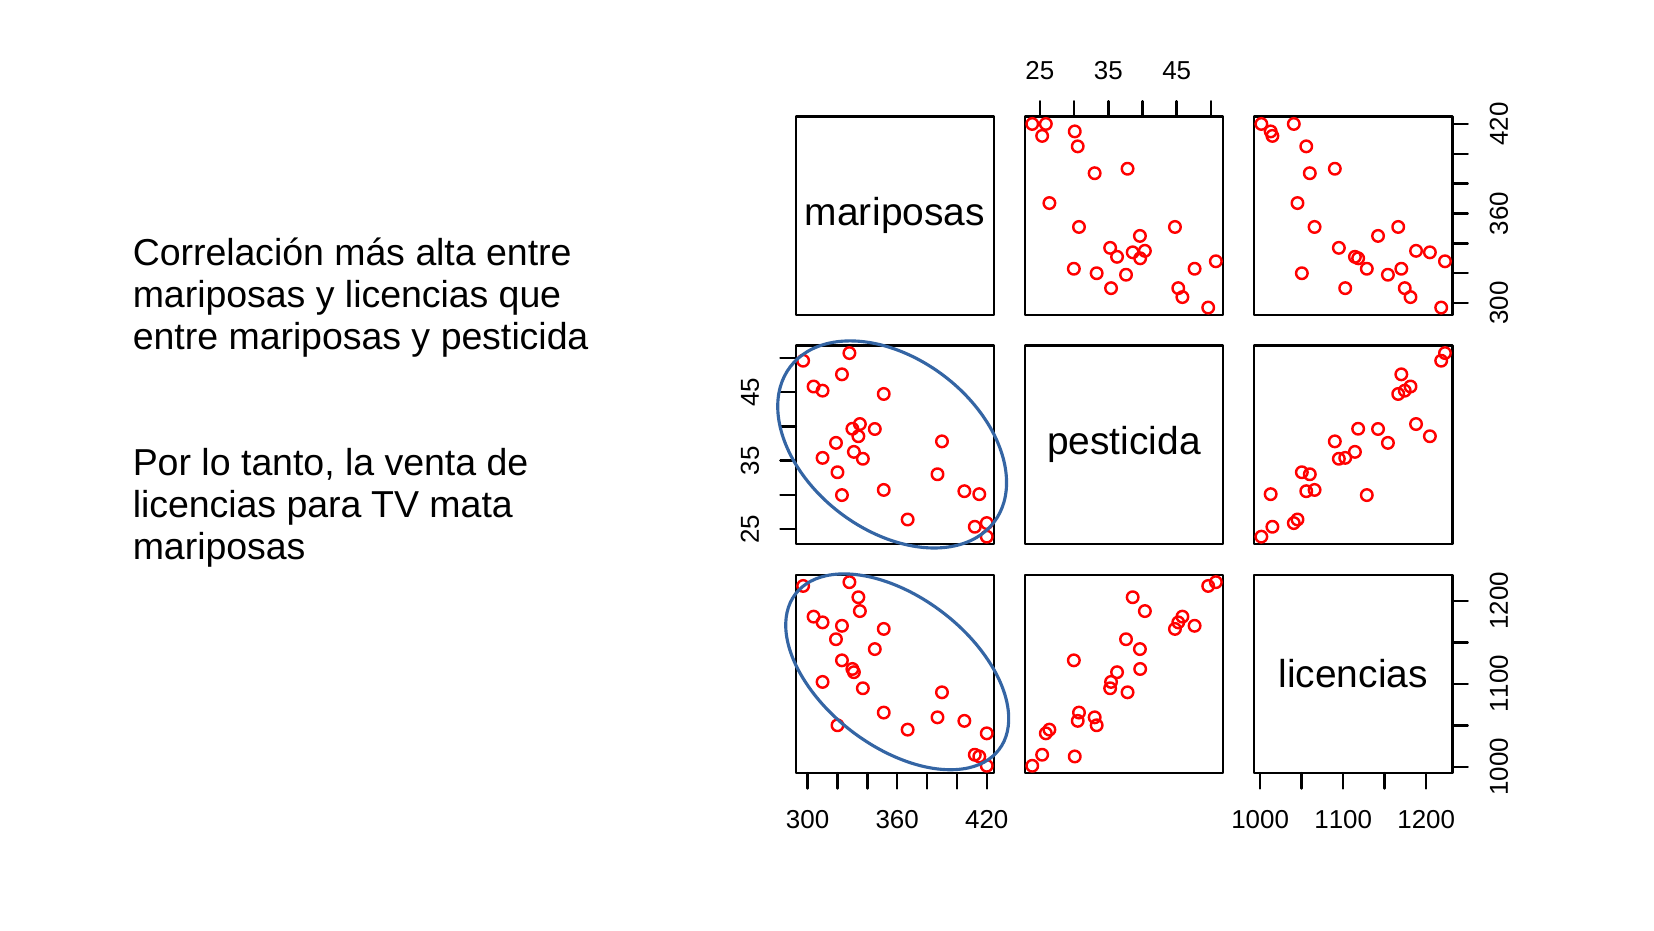

Correlación más alta entre mariposas y licencias que entre mariposas y pesticida
Por lo tanto, la venta de licencias para TV mata mariposas